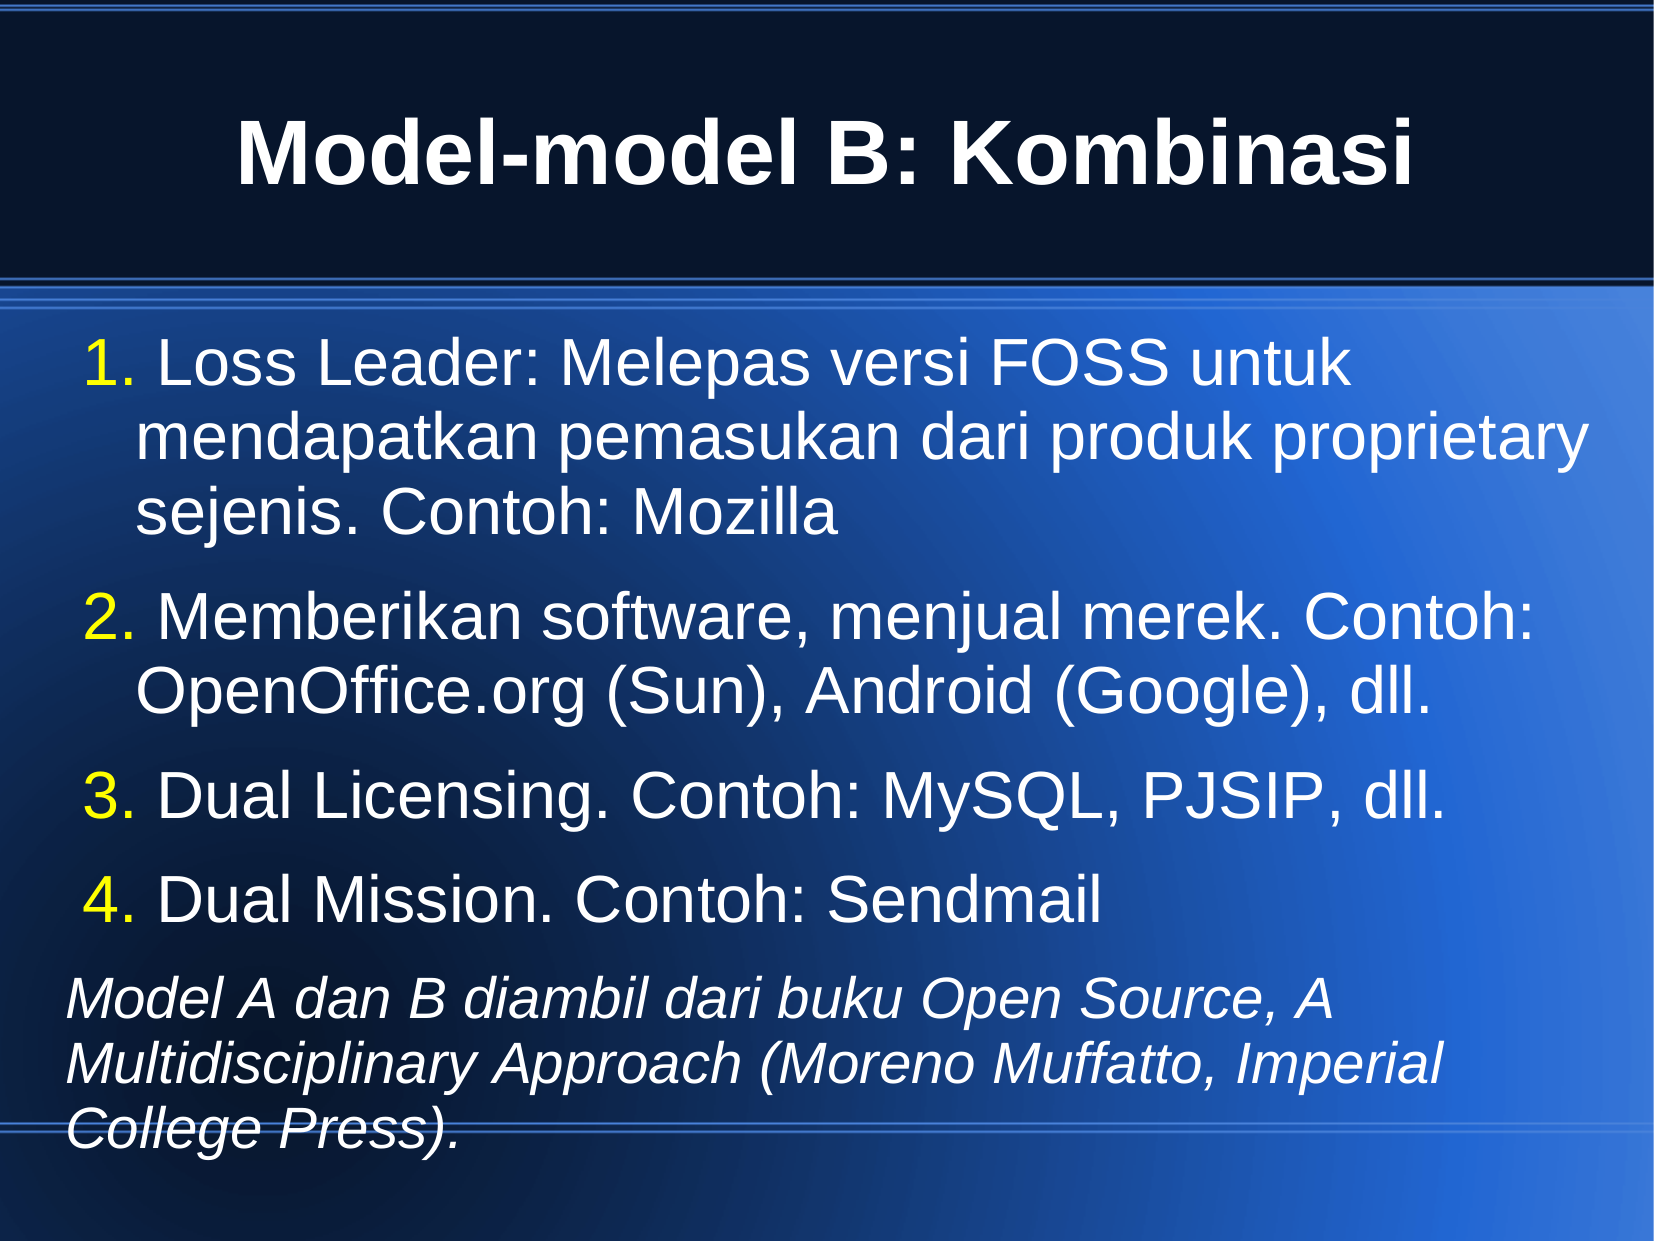

# Model-model B: Kombinasi
 Loss Leader: Melepas versi FOSS untuk mendapatkan pemasukan dari produk proprietary sejenis. Contoh: Mozilla
 Memberikan software, menjual merek. Contoh: OpenOffice.org (Sun), Android (Google), dll.
 Dual Licensing. Contoh: MySQL, PJSIP, dll.
 Dual Mission. Contoh: Sendmail
Model A dan B diambil dari buku Open Source, A Multidisciplinary Approach (Moreno Muffatto, Imperial College Press).